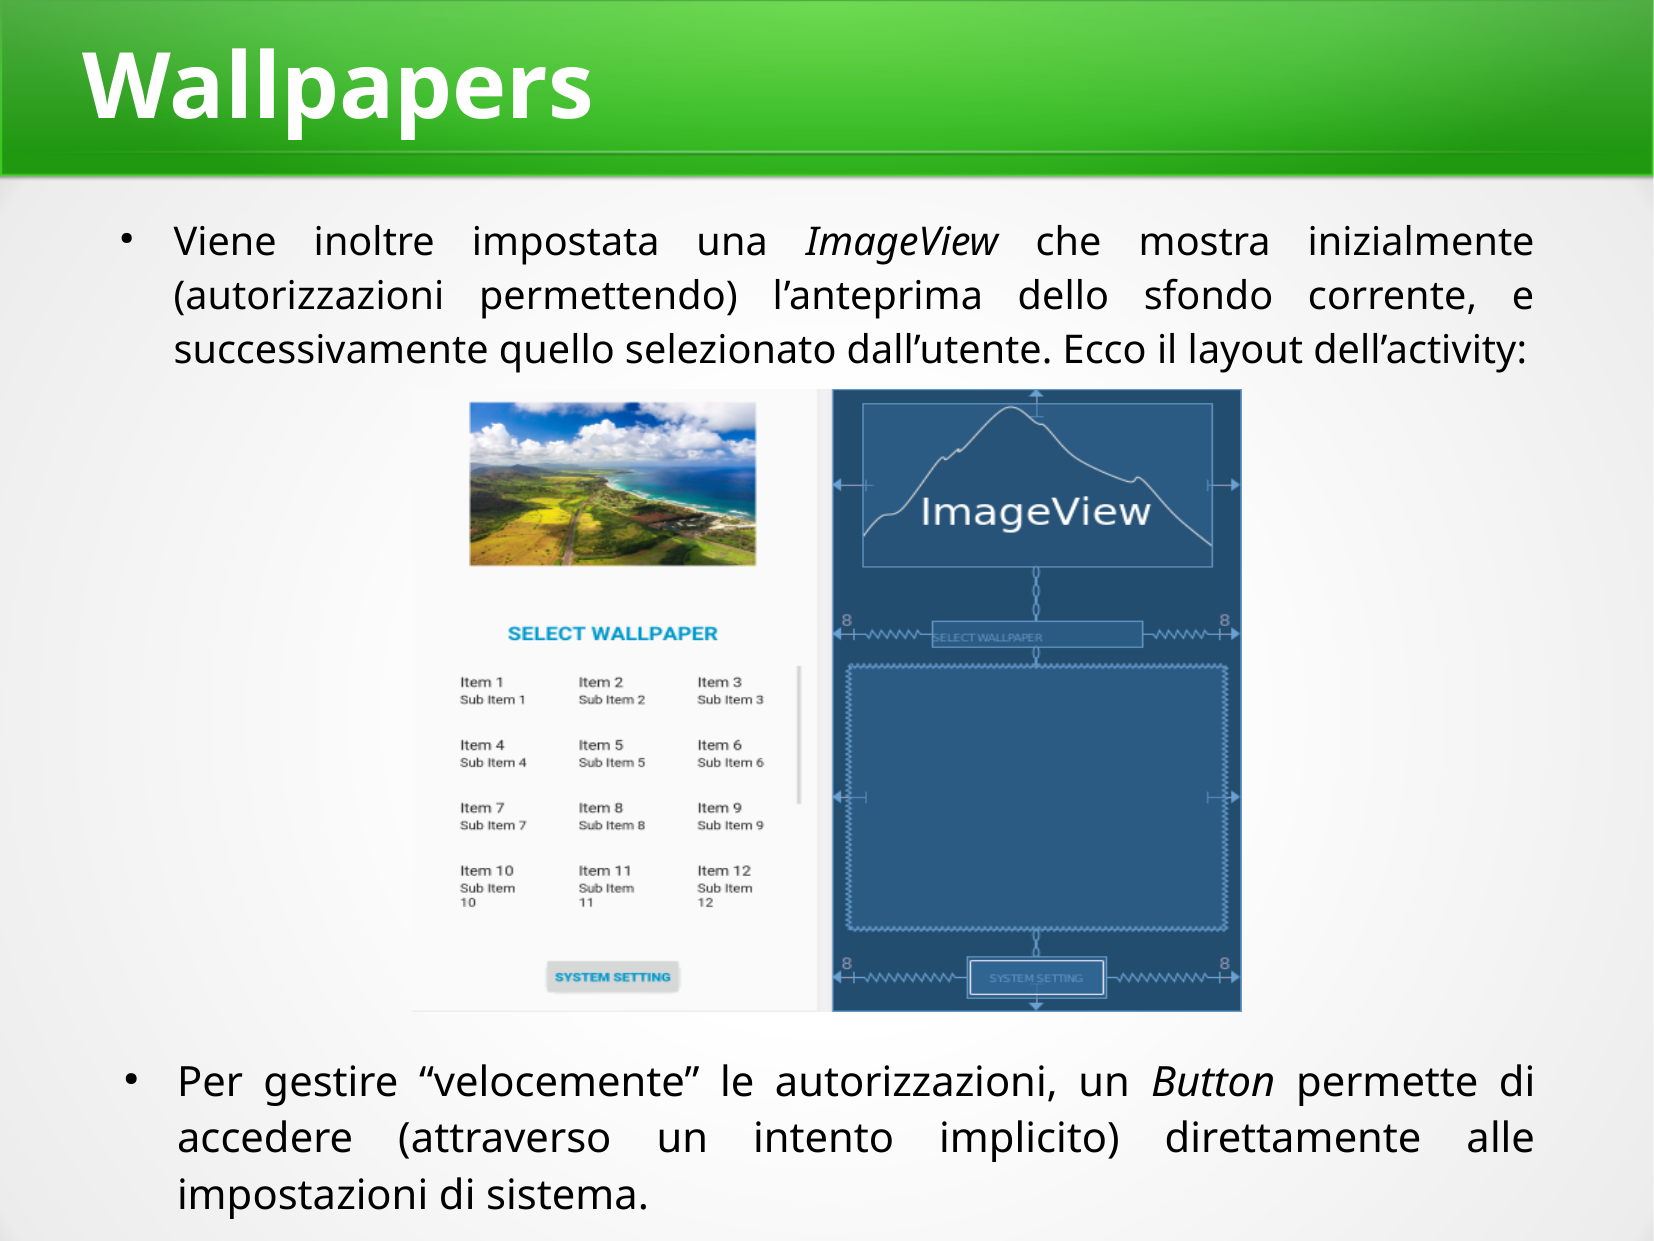

# Wallpapers
Viene inoltre impostata una ImageView che mostra inizialmente (autorizzazioni permettendo) l’anteprima dello sfondo corrente, e successivamente quello selezionato dall’utente. Ecco il layout dell’activity:
Per gestire “velocemente” le autorizzazioni, un Button permette di accedere (attraverso un intento implicito) direttamente alle impostazioni di sistema.